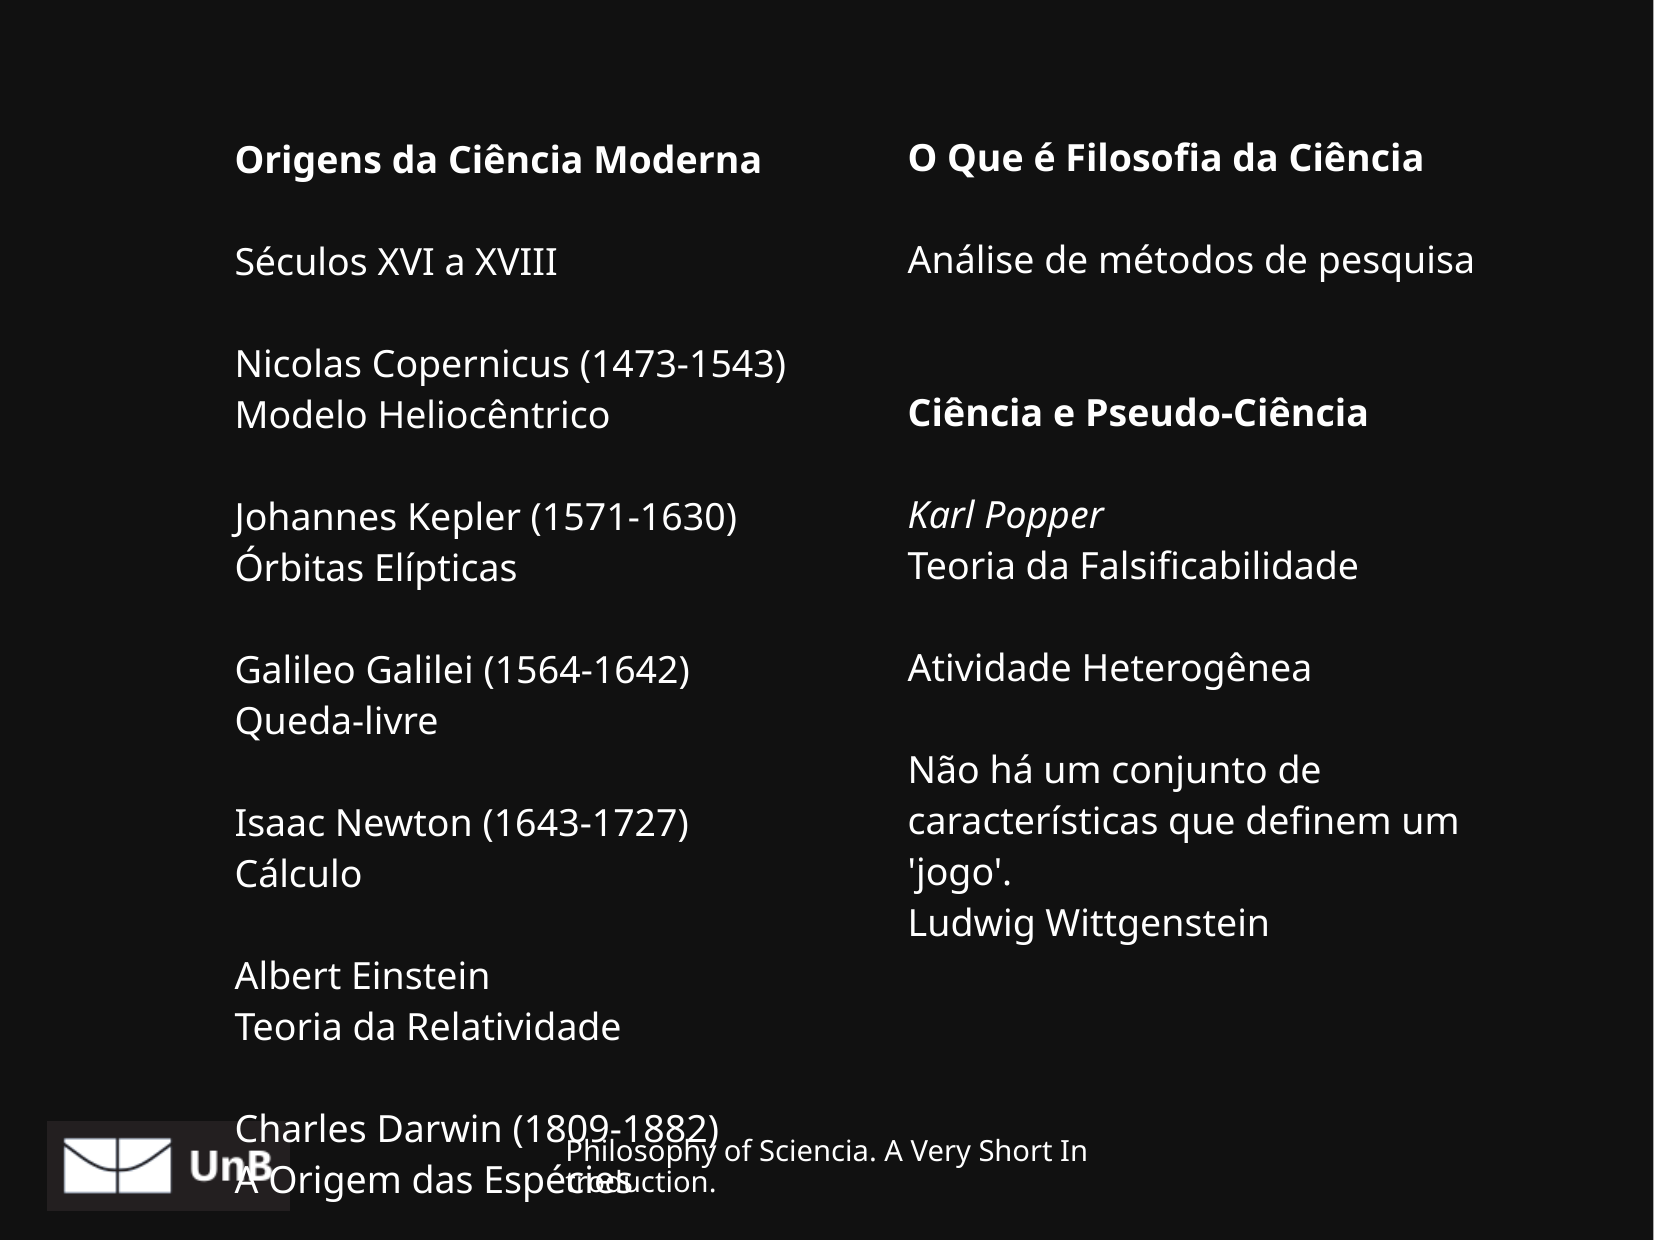

O Que é Filosofia da Ciência
Análise de métodos de pesquisa
Ciência e Pseudo-Ciência
Karl Popper
Teoria da Falsificabilidade
Atividade Heterogênea
Não há um conjunto de características que definem um 'jogo'.
Ludwig Wittgenstein
Origens da Ciência Moderna
Séculos XVI a XVIII
Nicolas Copernicus (1473-1543)
Modelo Heliocêntrico
Johannes Kepler (1571-1630)
Órbitas Elípticas
Galileo Galilei (1564-1642)
Queda-livre
Isaac Newton (1643-1727)
Cálculo
Albert Einstein
Teoria da Relatividade
Charles Darwin (1809-1882)
A Origem das Espécies
James Watson (1928)
Francis Crick (1916-2004)
DNA
Philosophy of Sciencia. A Very Short Introduction.